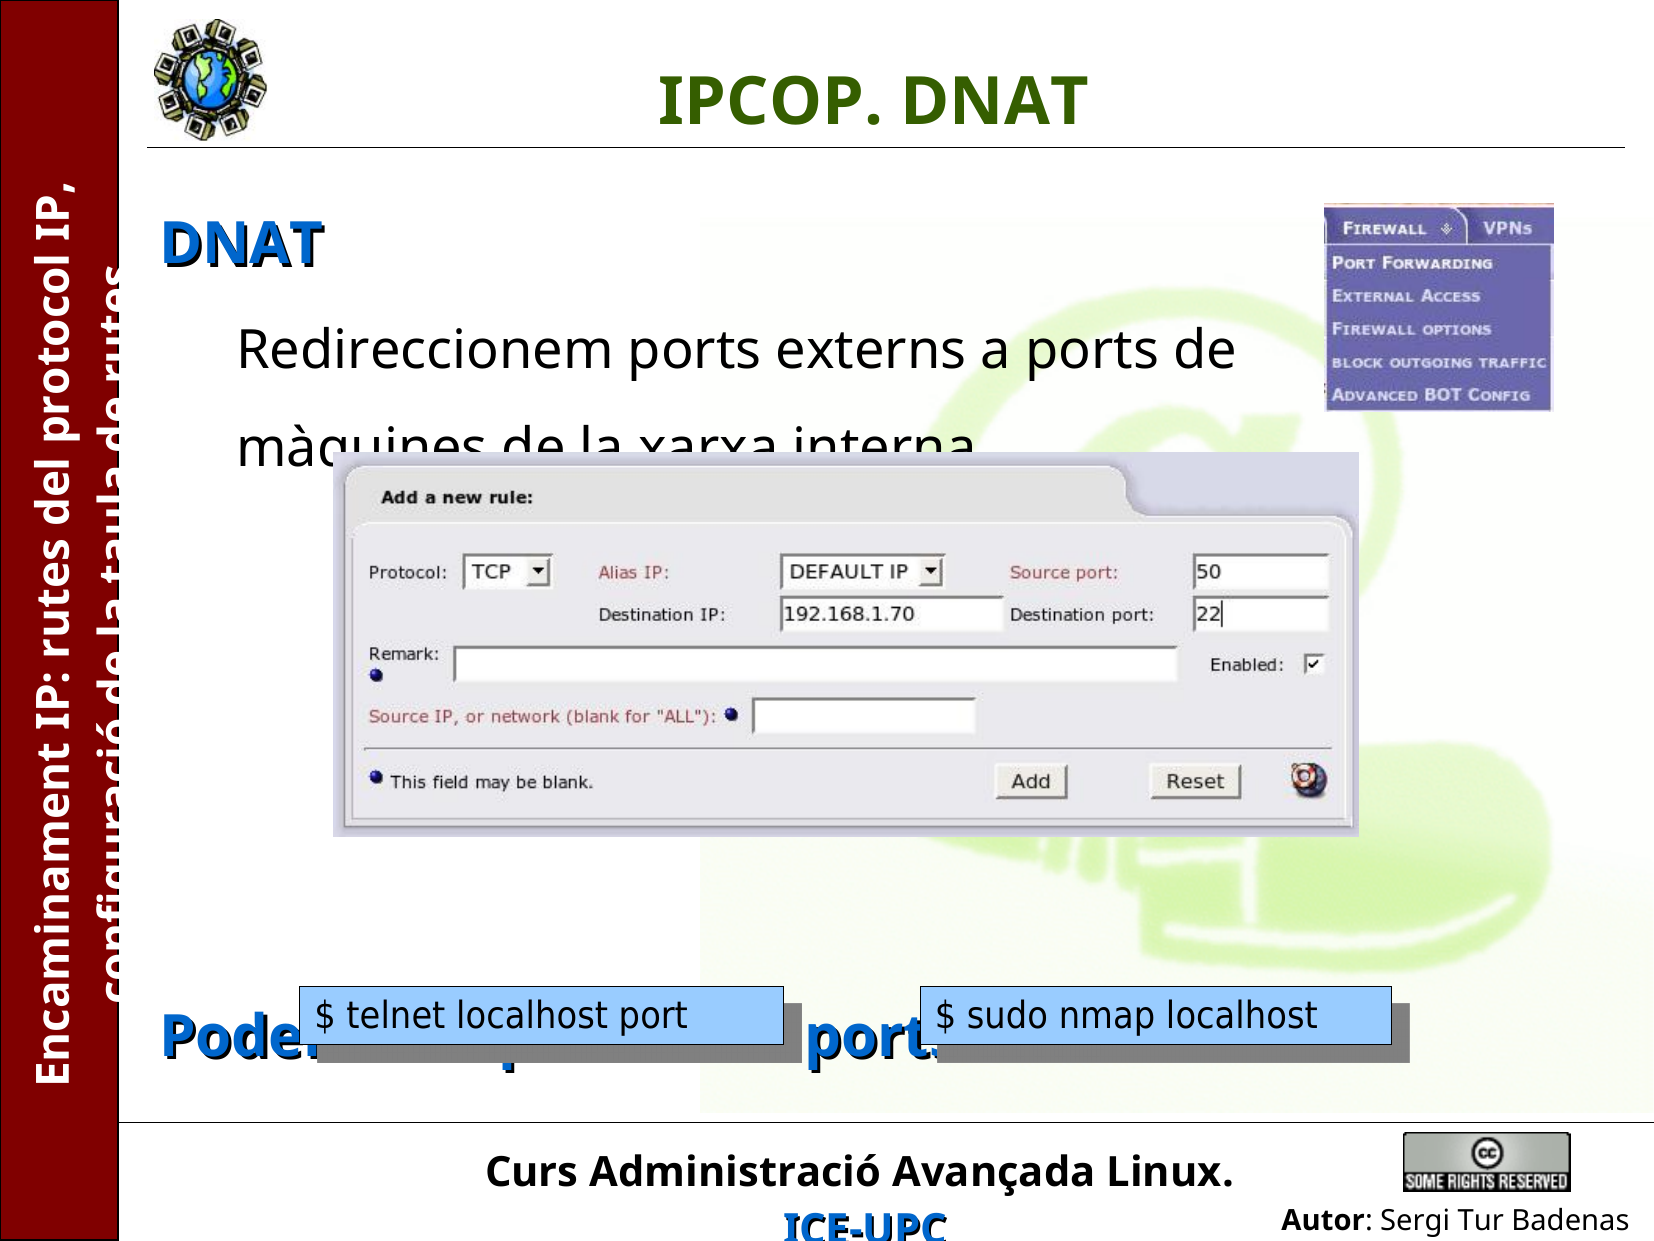

# IPCOP. DNAT
DNAT
Redireccionem ports externs a ports de
màquines de la xarxa interna
Podem comprovar els ports amb
$ telnet localhost port
$ sudo nmap localhost